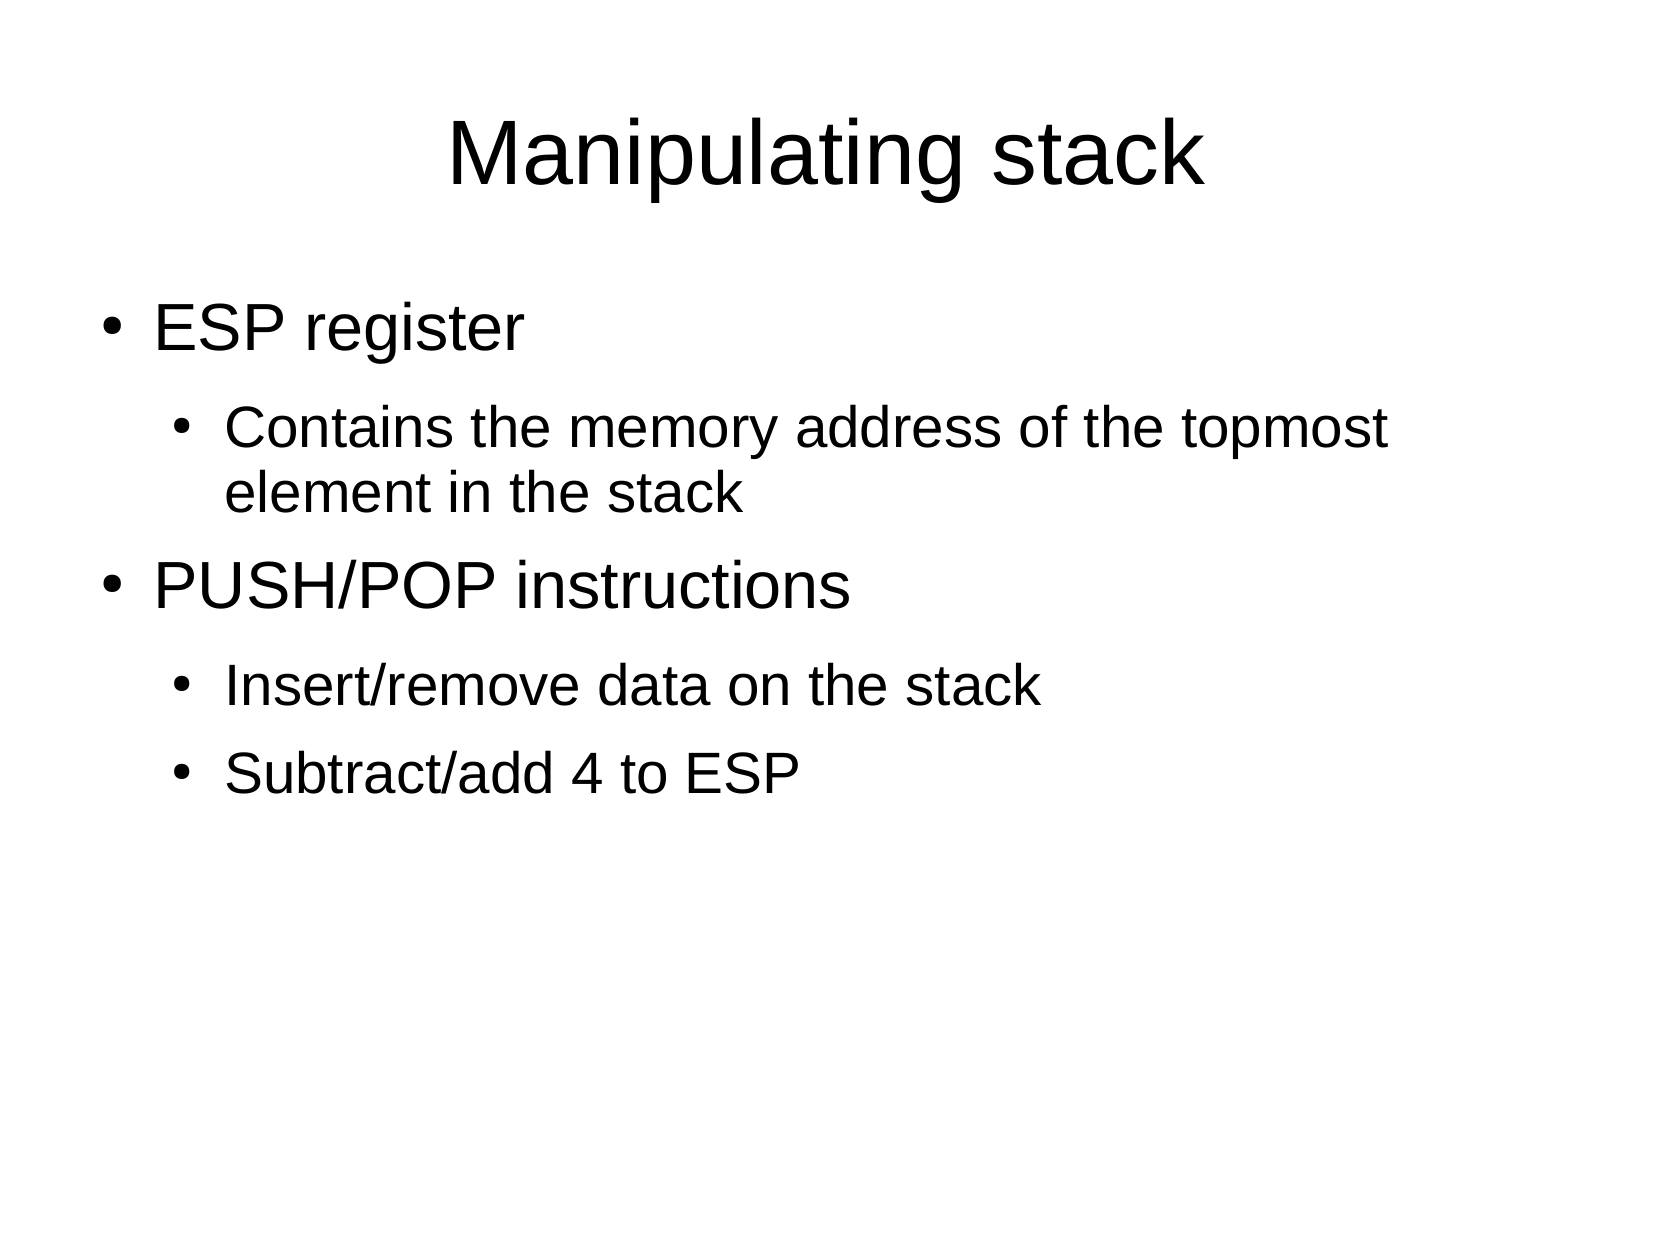

# Manipulating stack
ESP register
Contains the memory address of the topmost element in the stack
PUSH/POP instructions
Insert/remove data on the stack
Subtract/add 4 to ESP